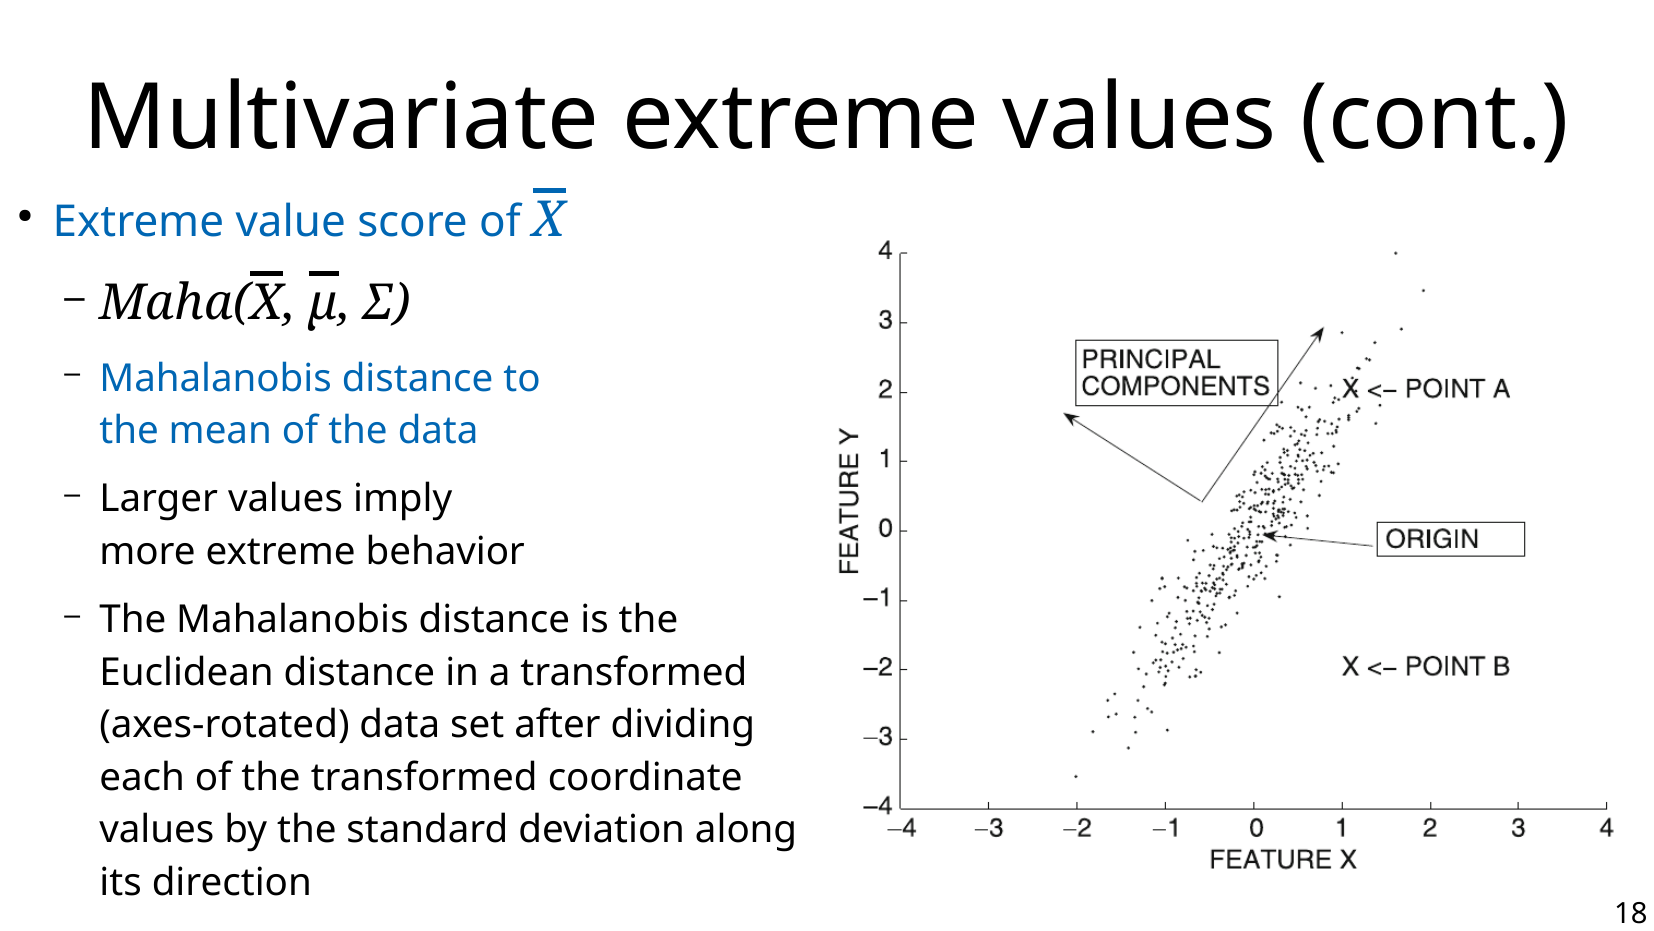

# Multivariate extreme values (cont.)
Extreme value score of X
Maha(X, μ, Σ)
Mahalanobis distance to
the mean of the data
Larger values imply
more extreme behavior
The Mahalanobis distance is the Euclidean distance in a transformed (axes-rotated) data set after dividing each of the transformed coordinate values by the standard deviation along its direction
18